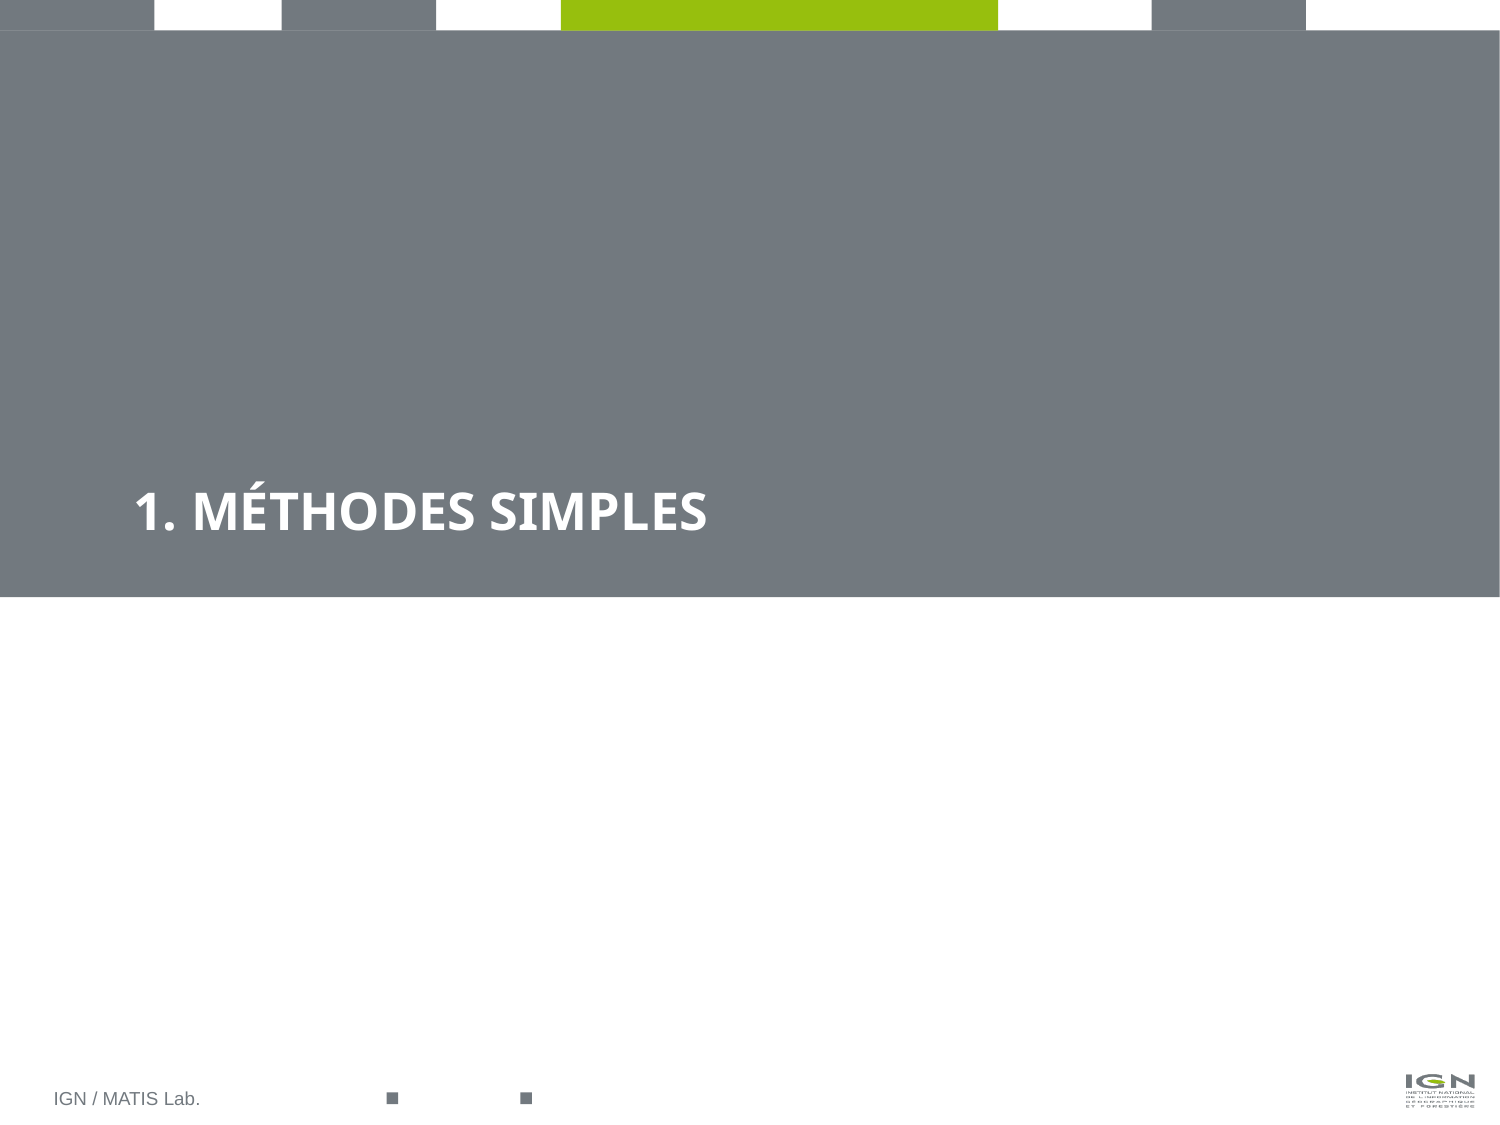

1. MÉTHODES SIMPLES
IGN / MATIS Lab.